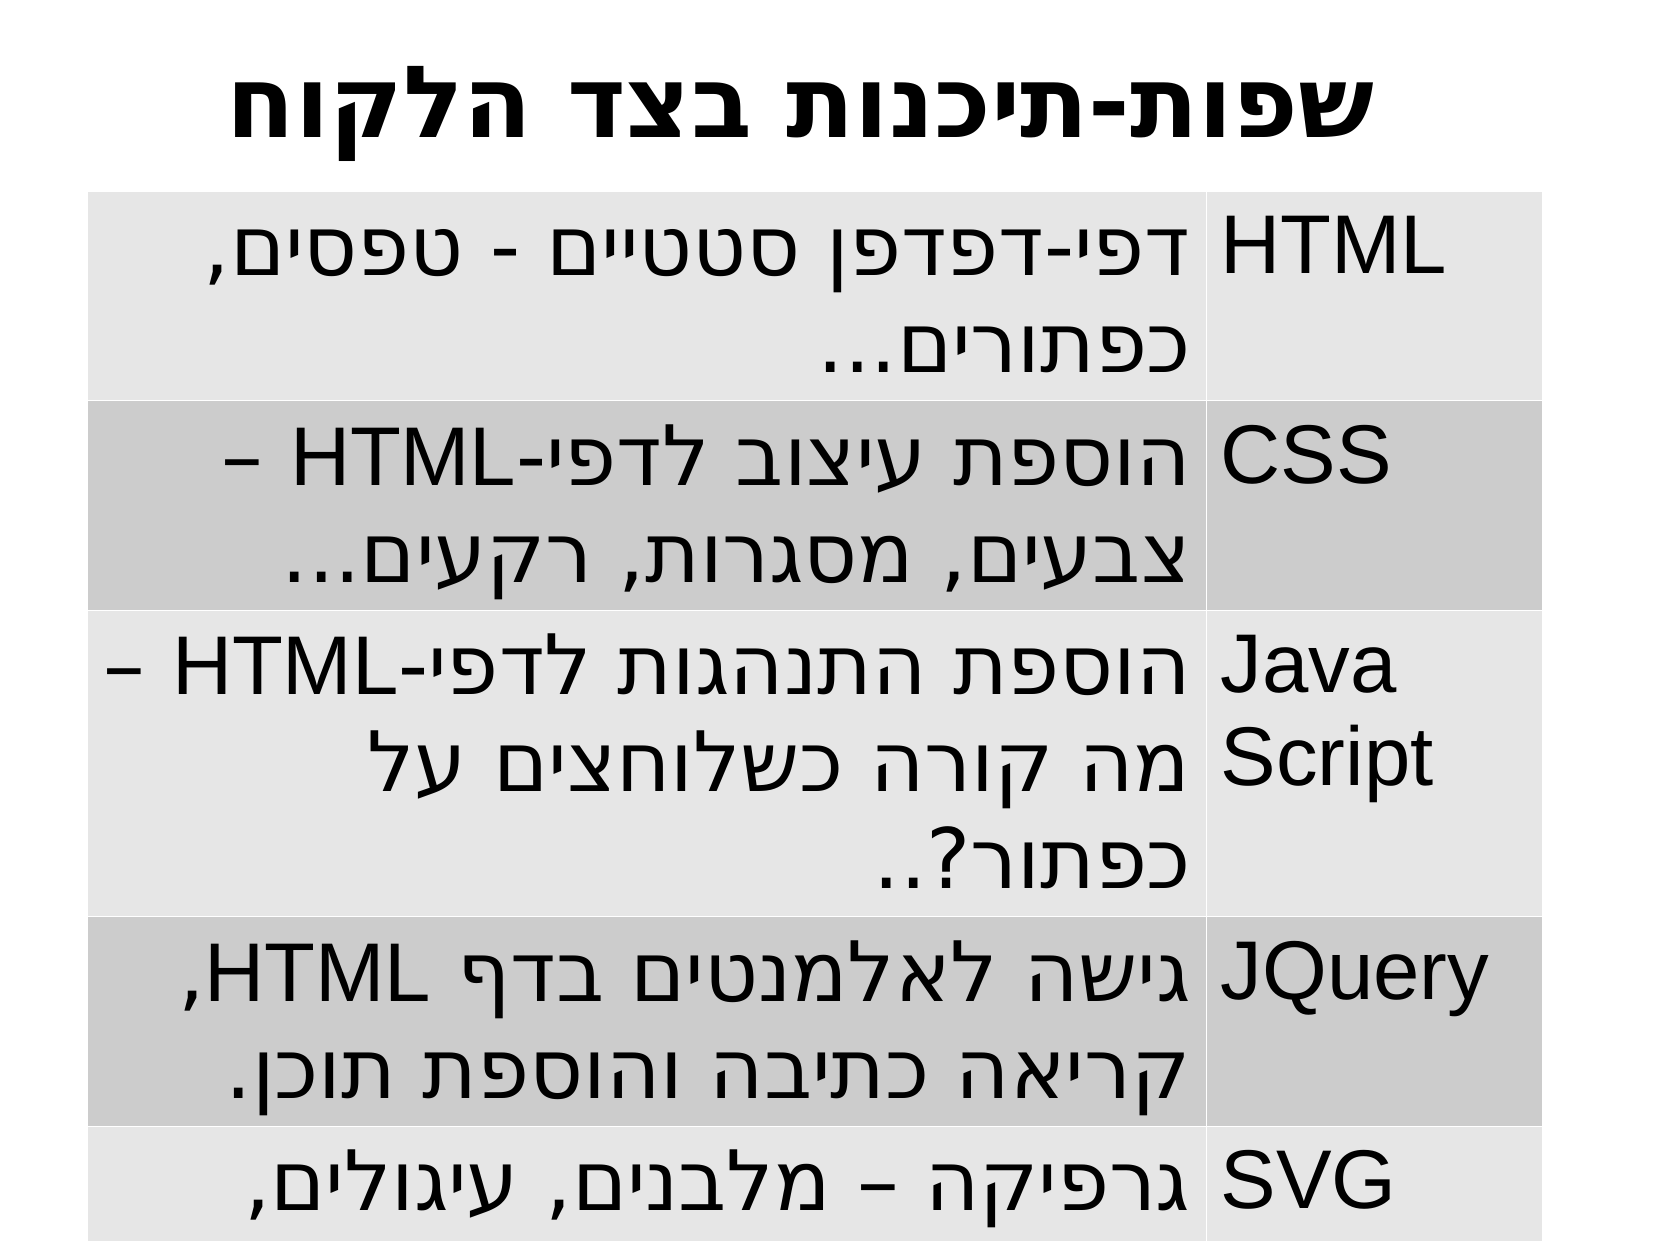

# שפות-תיכנות בצד הלקוח
| דפי-דפדפן סטטיים - טפסים, כפתורים... | HTML |
| --- | --- |
| הוספת עיצוב לדפי-HTML – צבעים, מסגרות, רקעים... | CSS |
| הוספת התנהגות לדפי-HTML – מה קורה כשלוחצים על כפתור?.. | Java Script |
| גישה לאלמנטים בדף HTML, קריאה כתיבה והוספת תוכן. | JQuery |
| גרפיקה – מלבנים, עיגולים, קוים... | SVG |